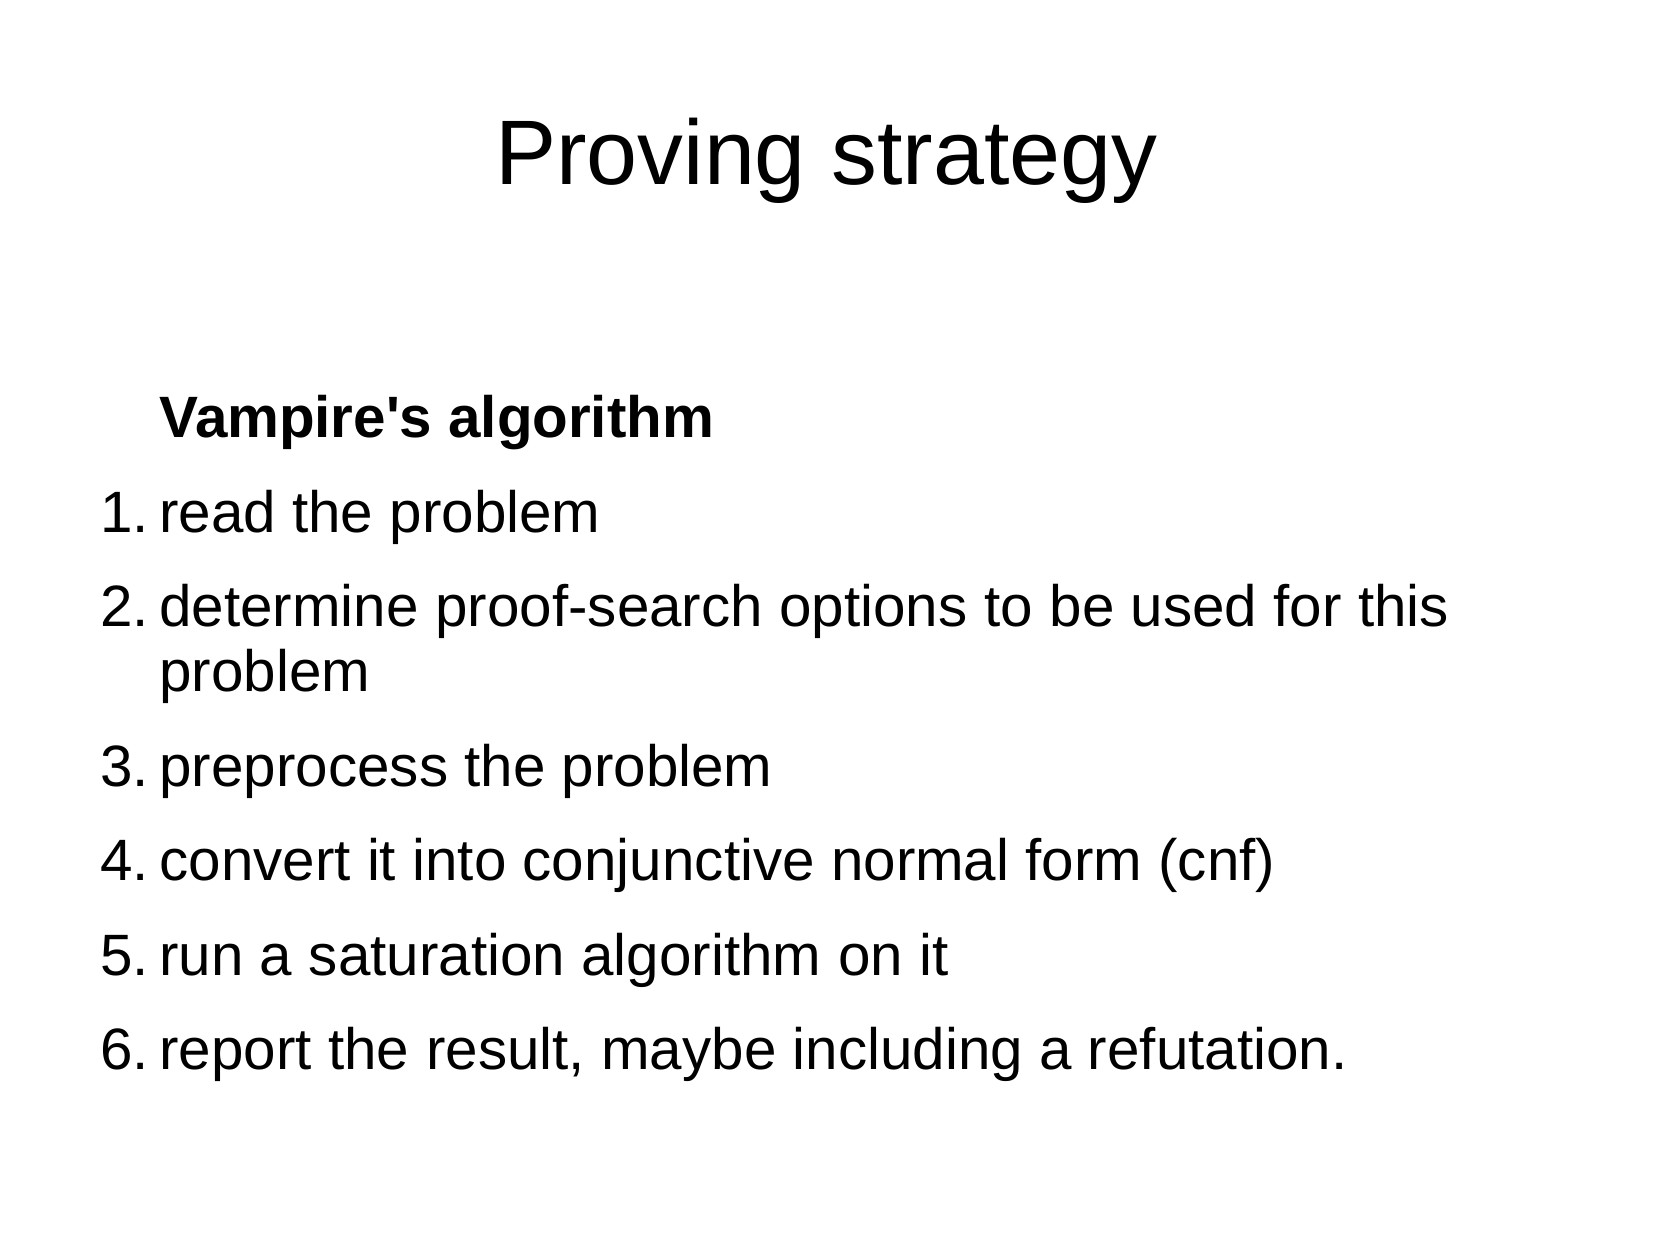

# Proving strategy
Vampire's algorithm
read the problem
determine proof-search options to be used for this problem
preprocess the problem
convert it into conjunctive normal form (cnf)
run a saturation algorithm on it
report the result, maybe including a refutation.